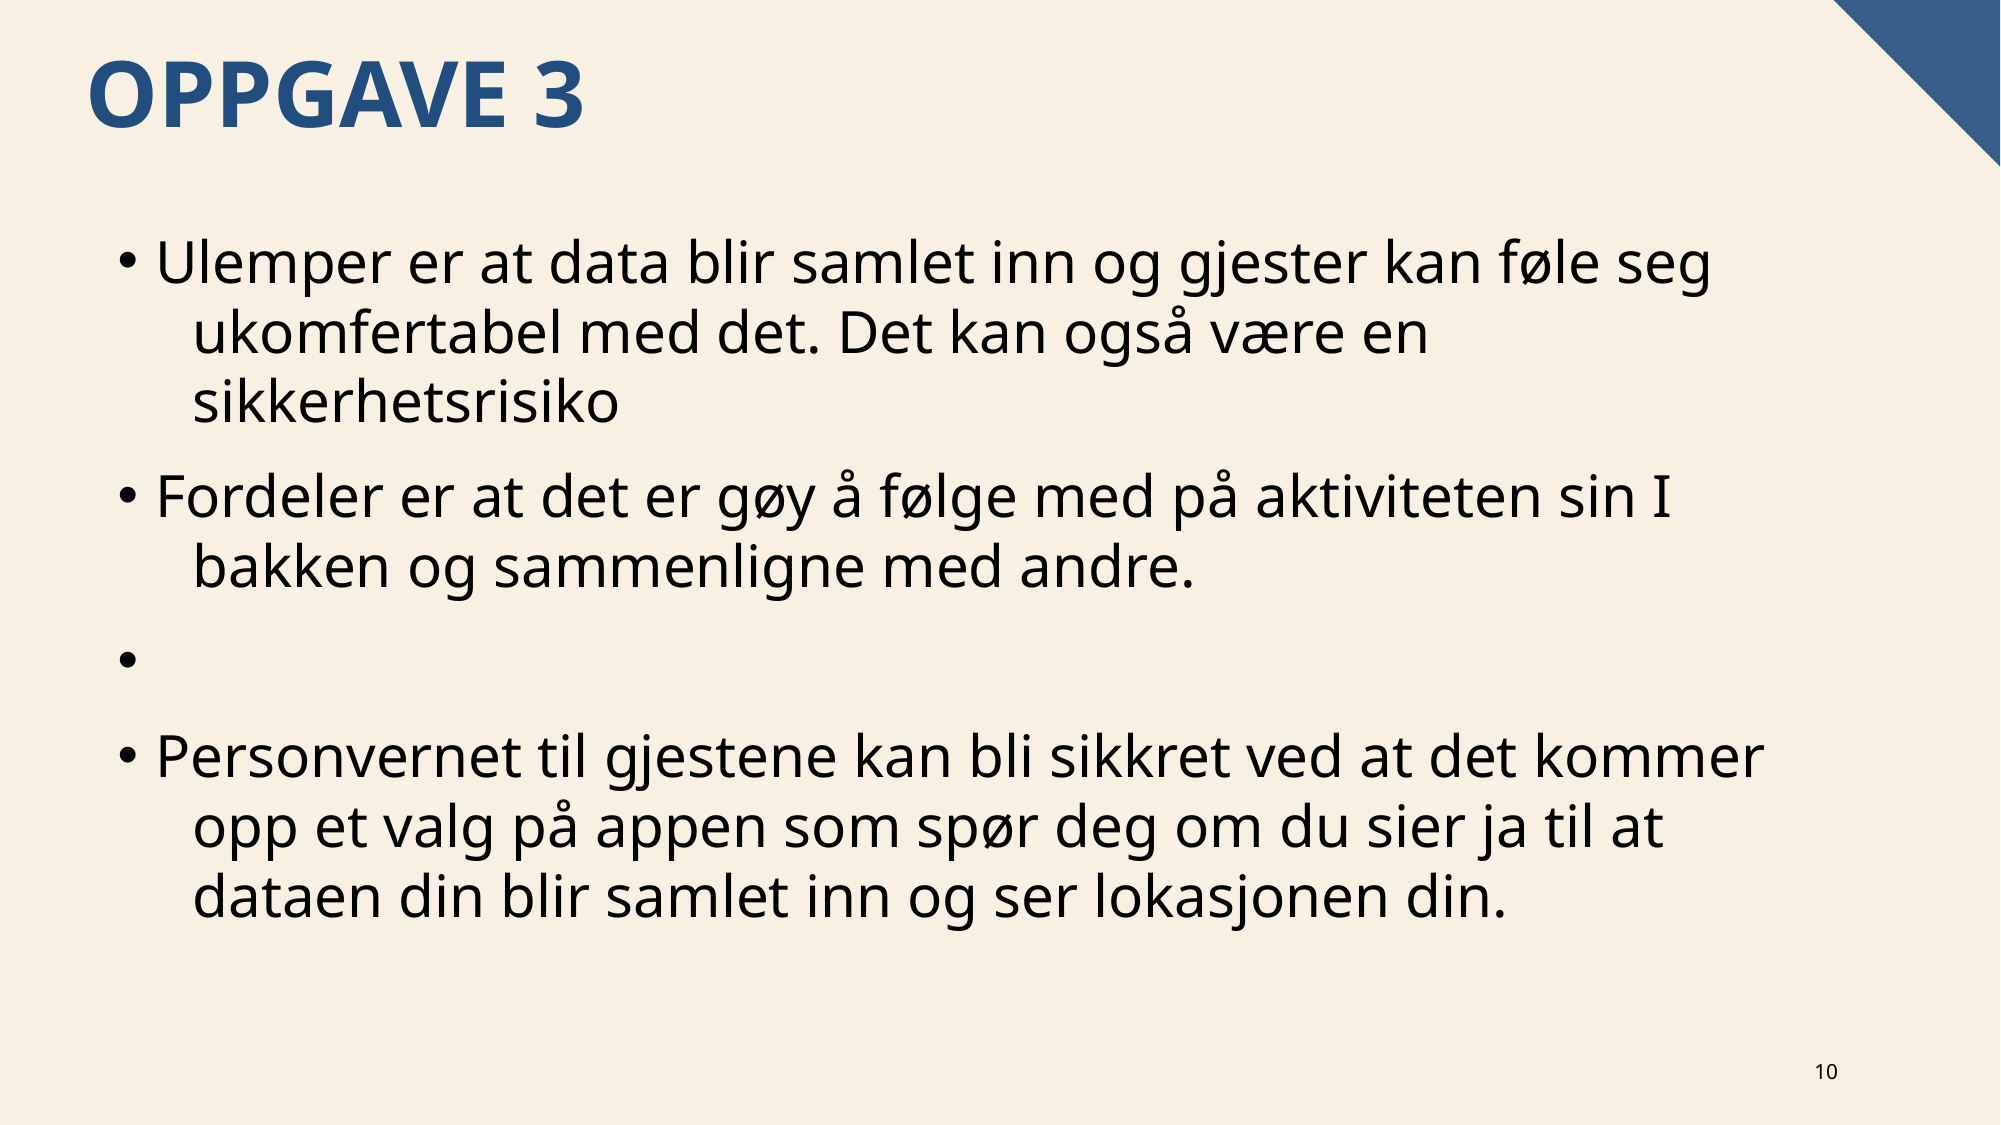

# Oppgave 3
Ulemper er at data blir samlet inn og gjester kan føle seg ukomfertabel med det. Det kan også være en sikkerhetsrisiko
Fordeler er at det er gøy å følge med på aktiviteten sin I bakken og sammenligne med andre.
Personvernet til gjestene kan bli sikkret ved at det kommer opp et valg på appen som spør deg om du sier ja til at dataen din blir samlet inn og ser lokasjonen din.